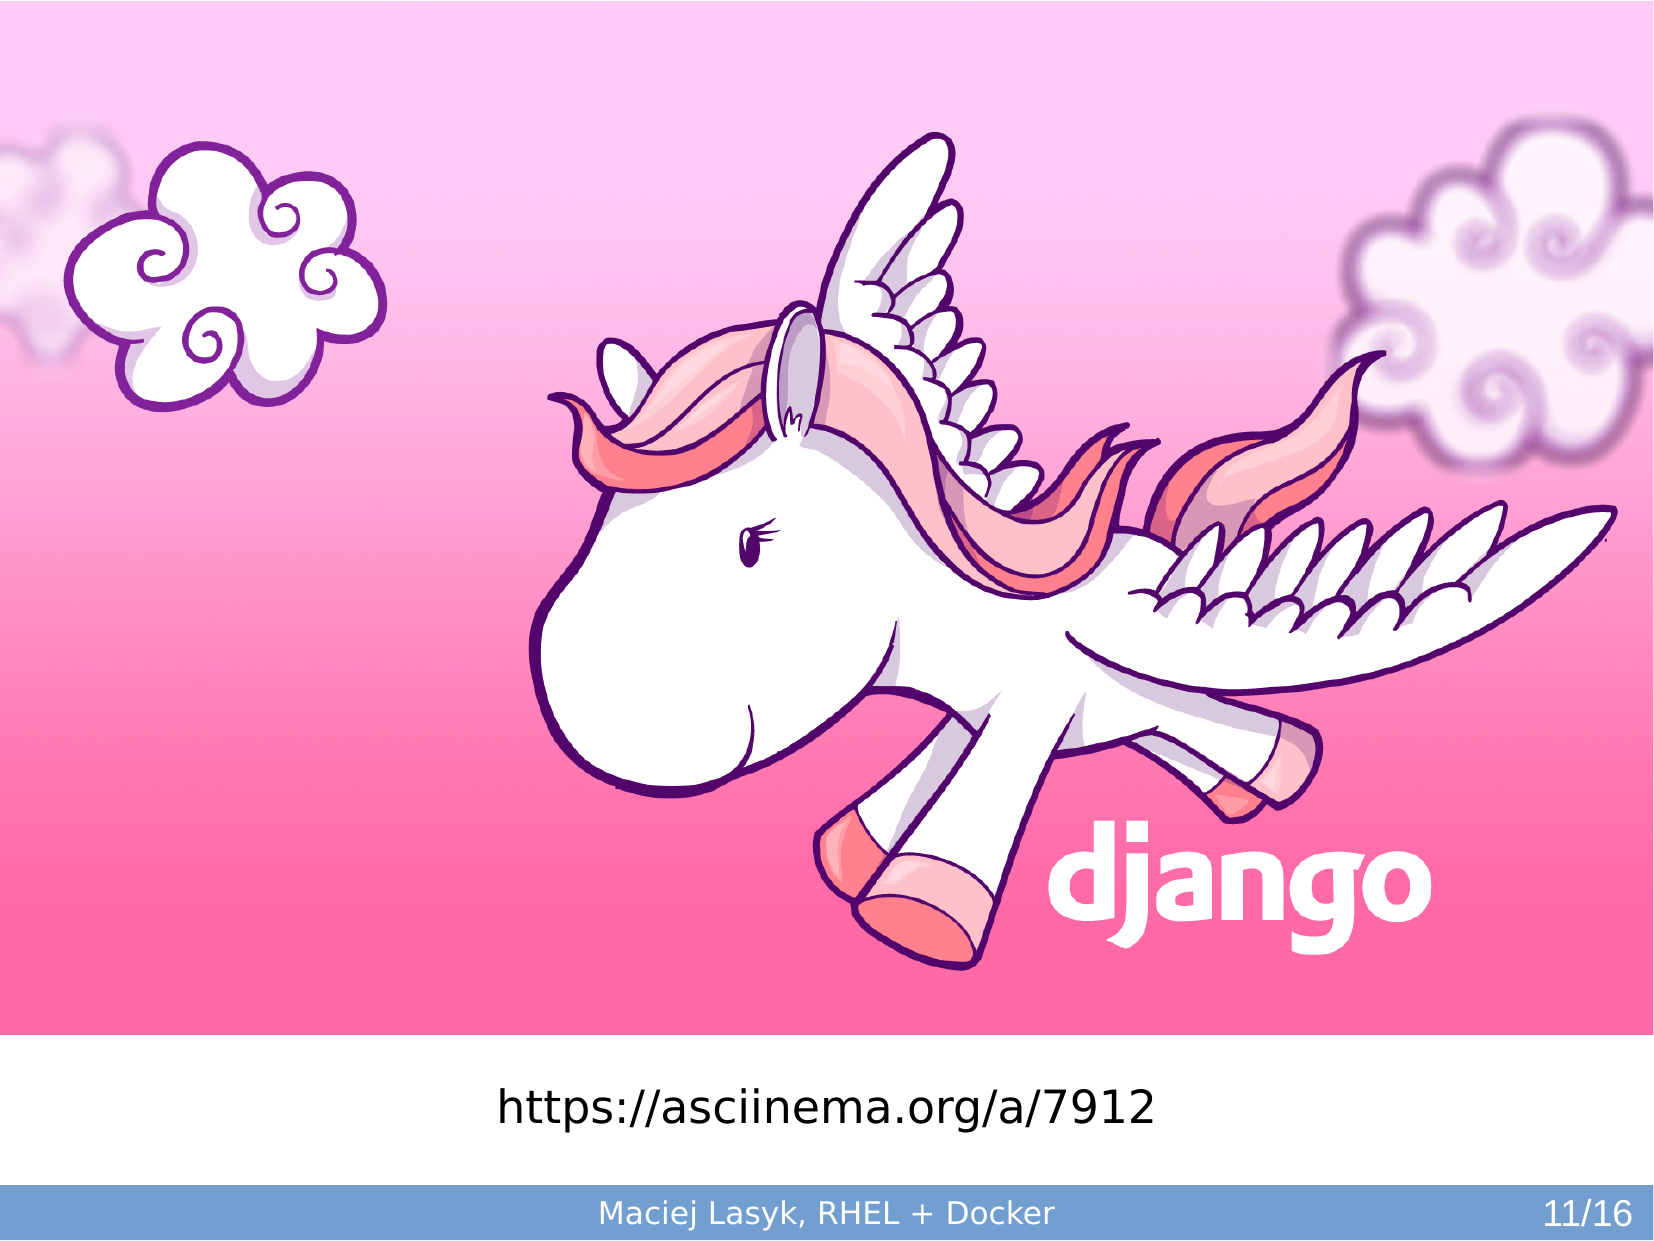

https://asciinema.org/a/7912
11/16
Maciej Lasyk, RHEL + Docker